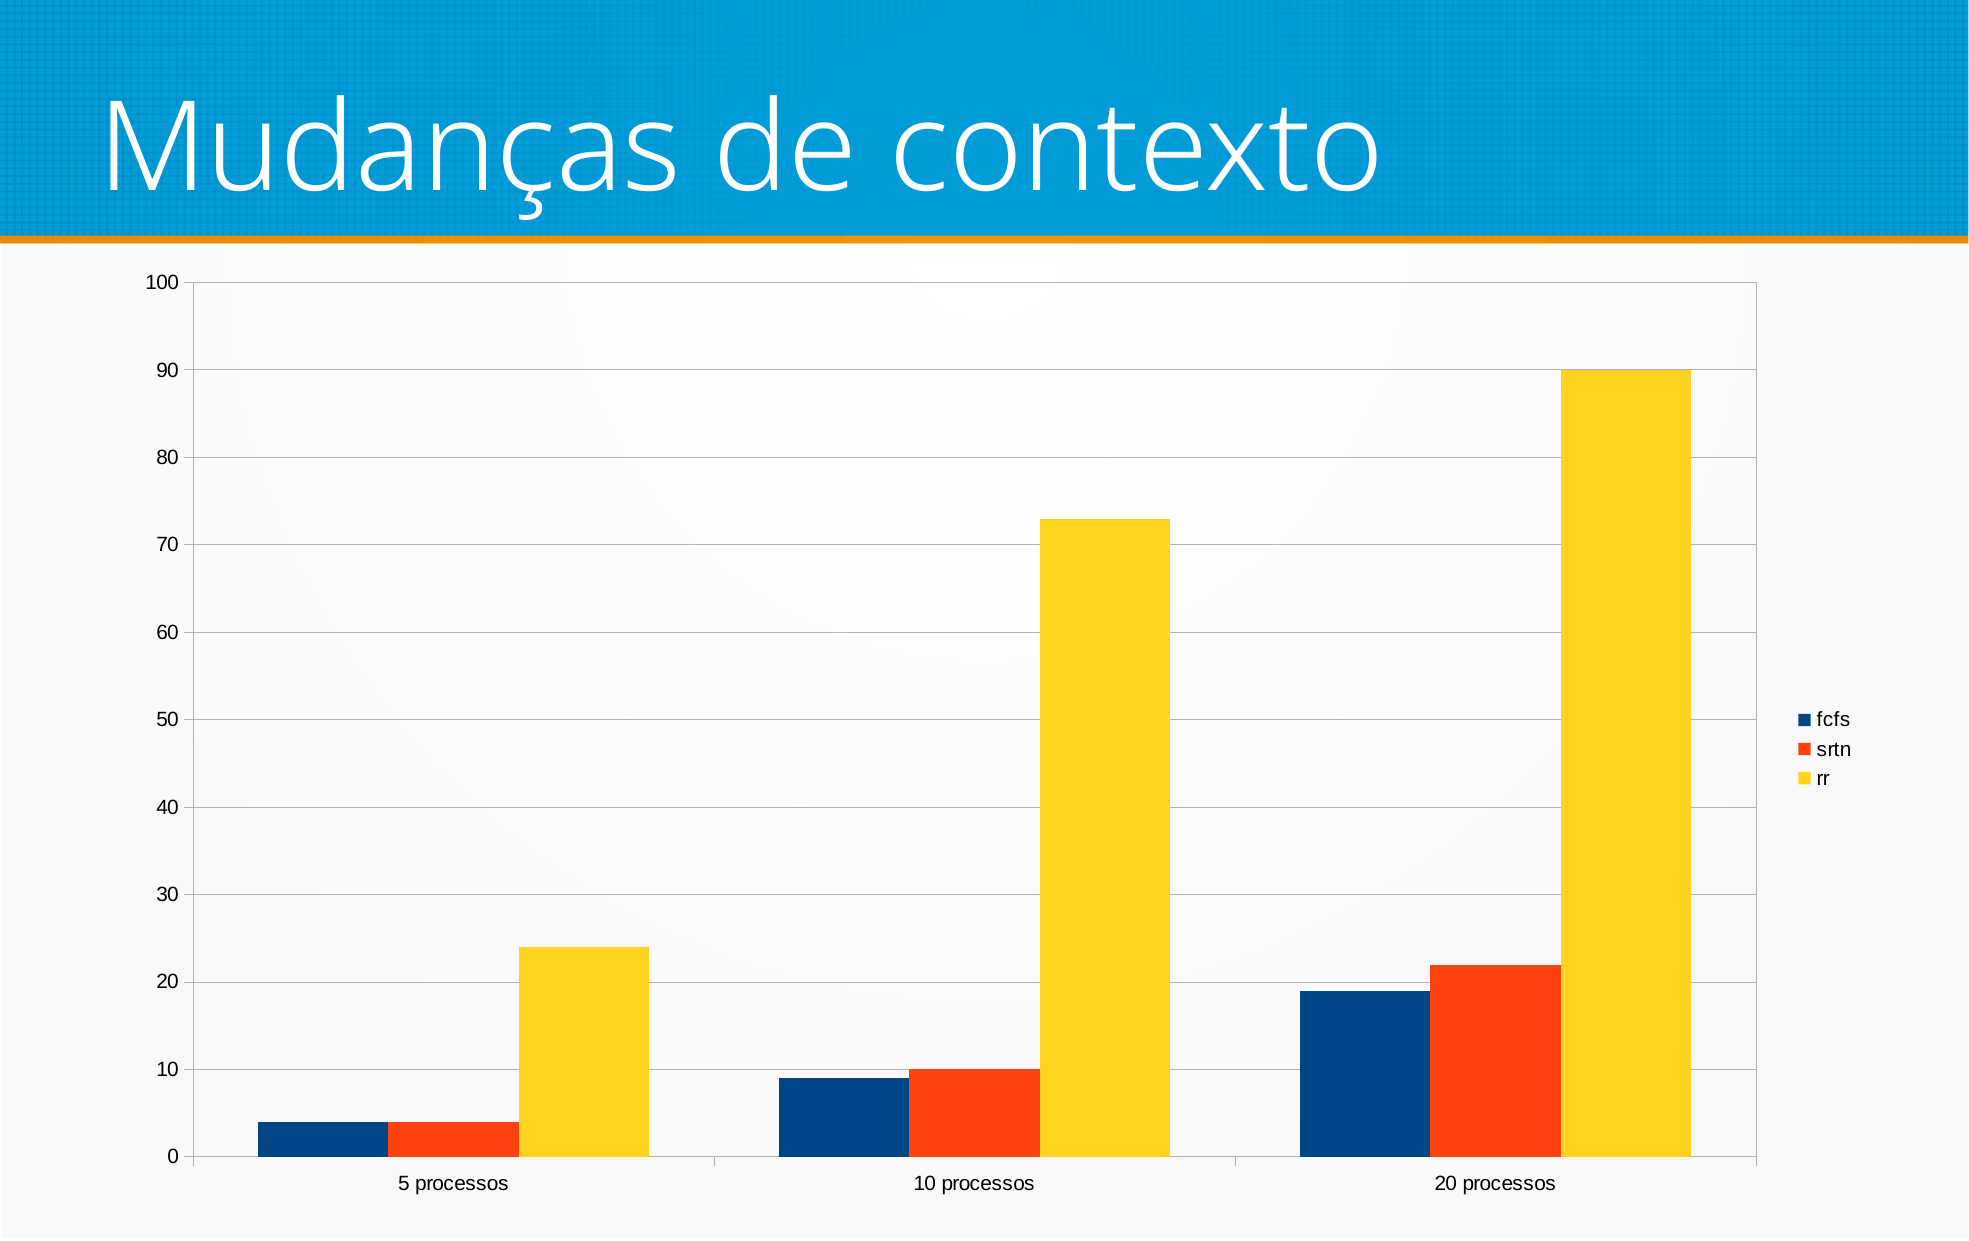

# Mudanças de contexto
### Chart
| Category | fcfs | srtn | rr |
|---|---|---|---|
| 5 processos | 4.0 | 4.0 | 24.0 |
| 10 processos | 9.0 | 10.0 | 73.0 |
| 20 processos | 19.0 | 22.0 | 90.0 |